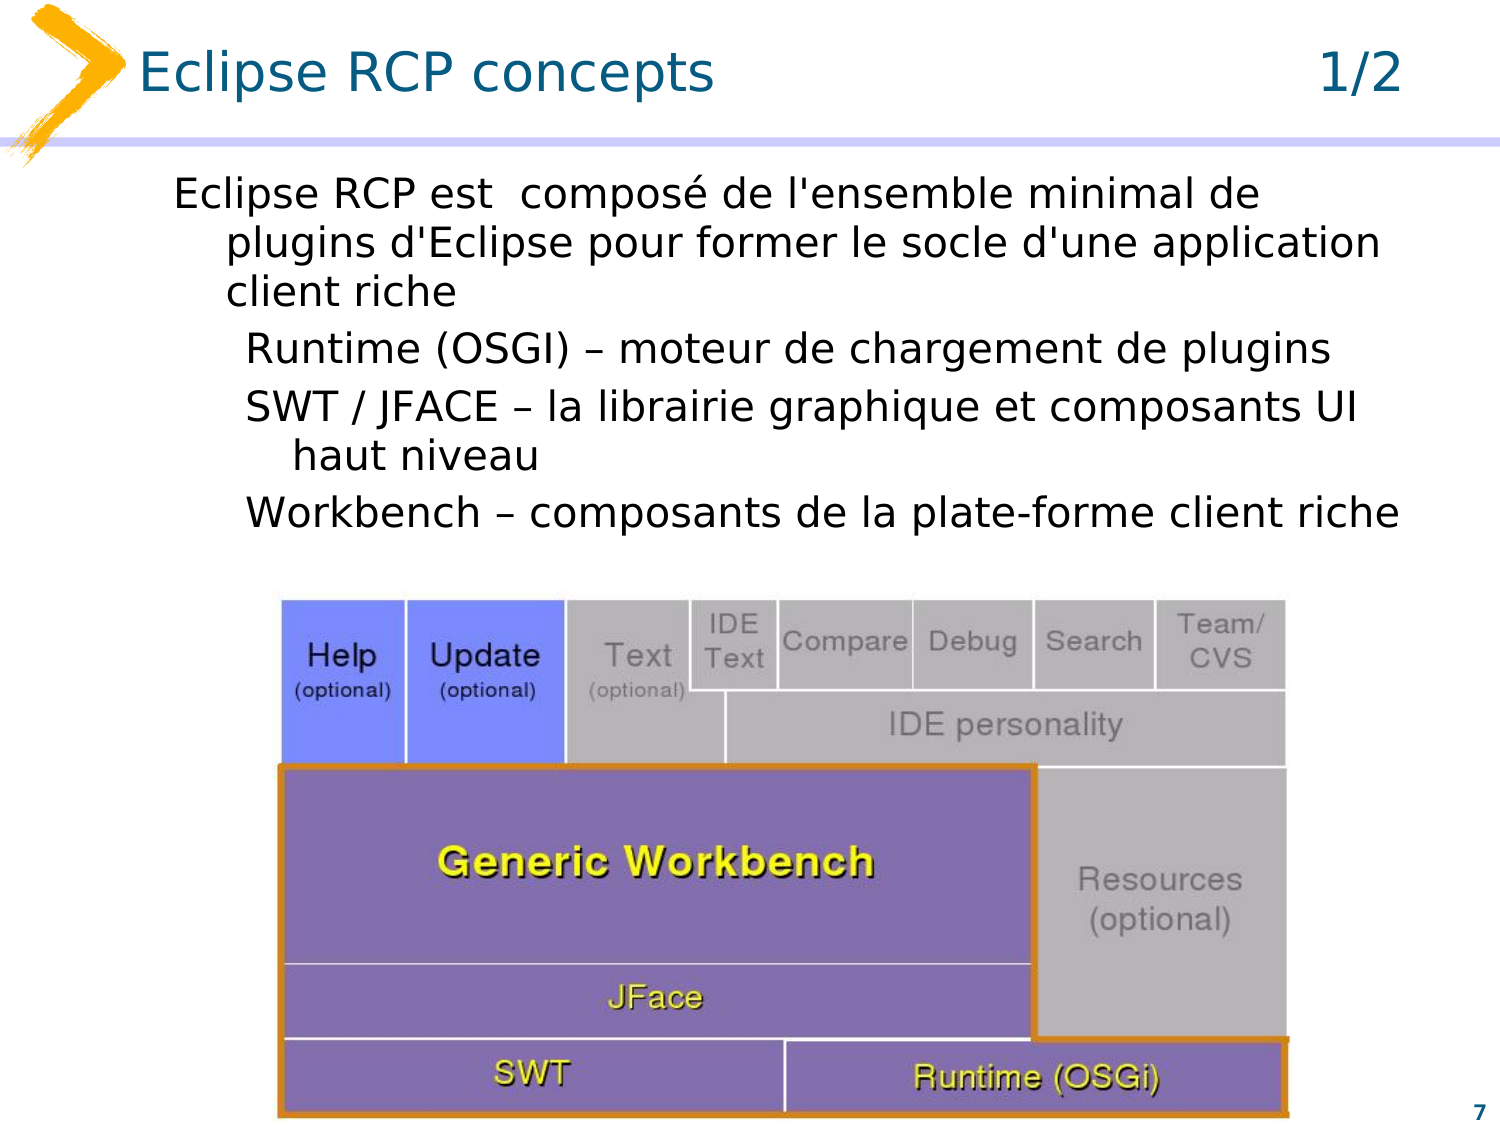

# Eclipse RCP concepts 1/2
Eclipse RCP est composé de l'ensemble minimal de plugins d'Eclipse pour former le socle d'une application client riche
Runtime (OSGI) – moteur de chargement de plugins
SWT / JFACE – la librairie graphique et composants UI haut niveau
Workbench – composants de la plate-forme client riche